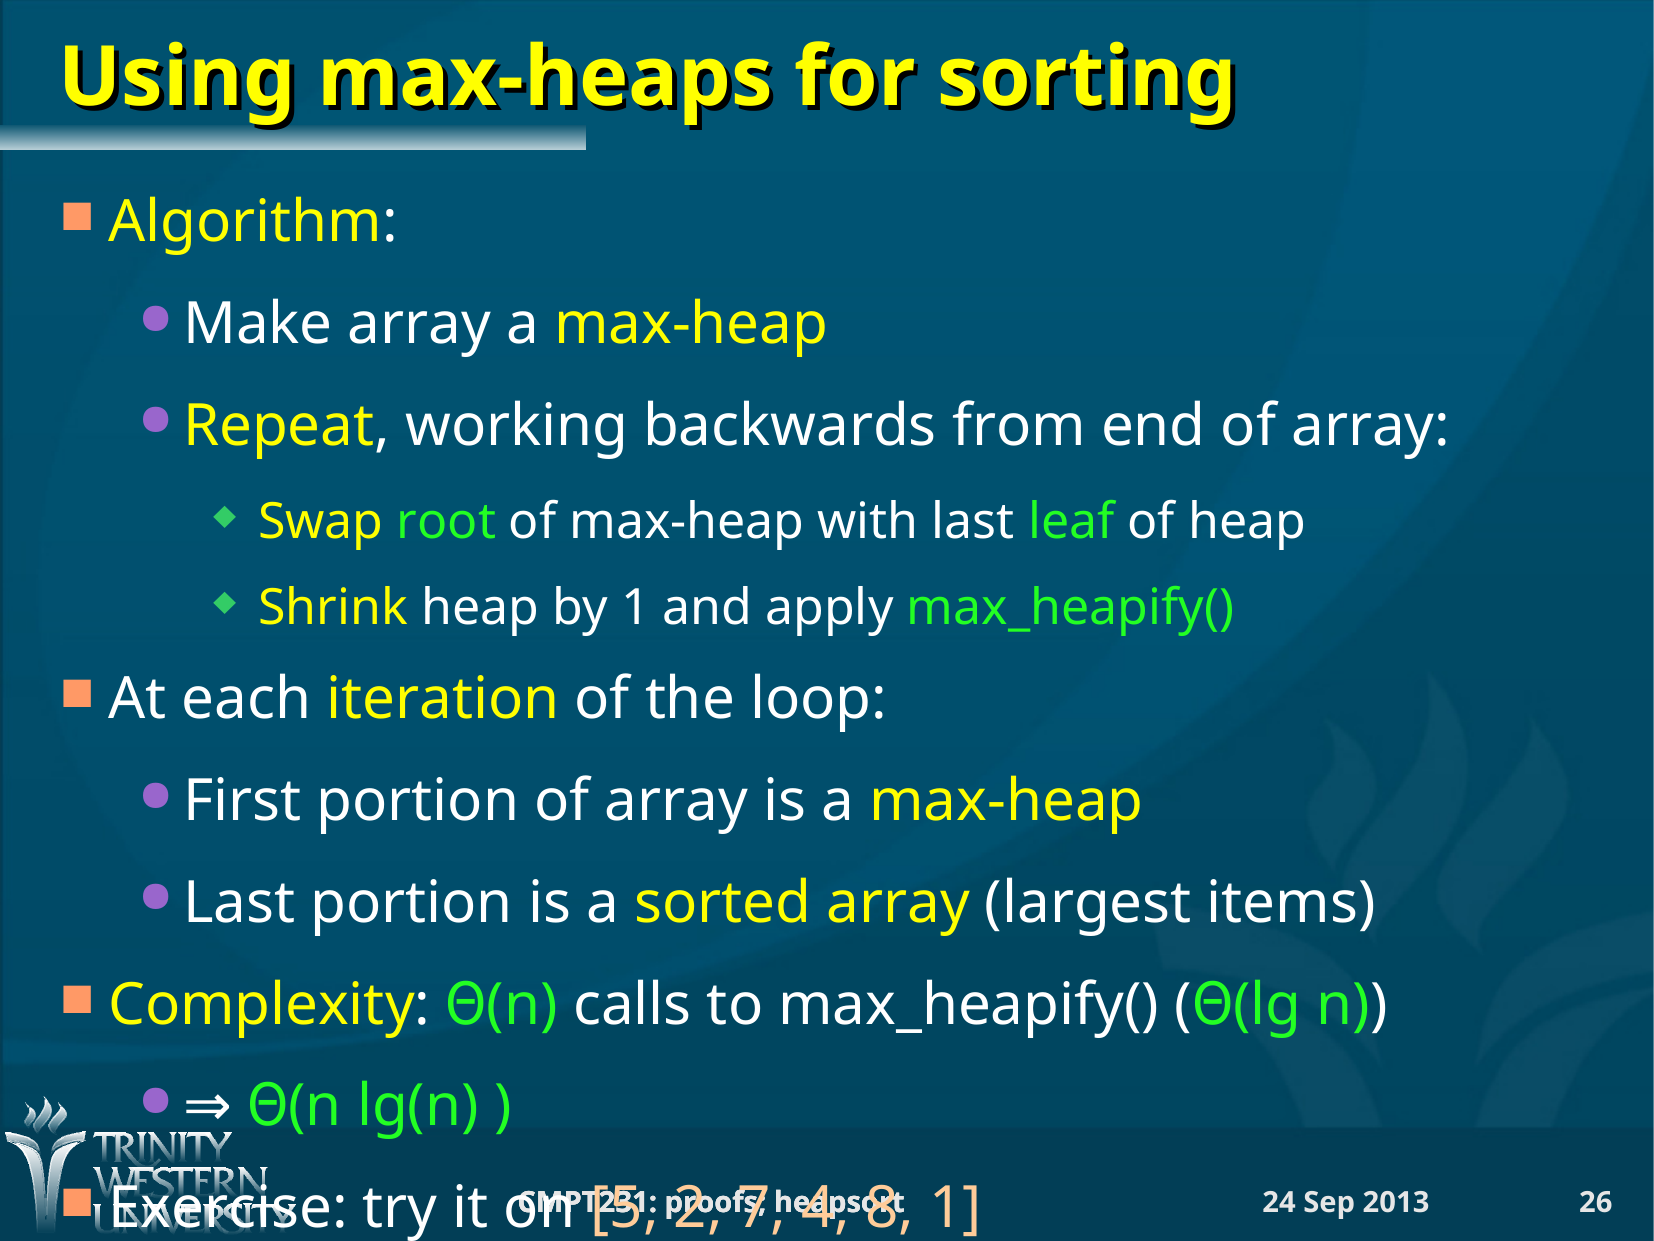

# Using max-heaps for sorting
Algorithm:
Make array a max-heap
Repeat, working backwards from end of array:
Swap root of max-heap with last leaf of heap
Shrink heap by 1 and apply max_heapify()
At each iteration of the loop:
First portion of array is a max-heap
Last portion is a sorted array (largest items)
Complexity: Θ(n) calls to max_heapify() (Θ(lg n))
⇒ Θ(n lg(n) )
Exercise: try it on [5, 2, 7, 4, 8, 1]
CMPT231: proofs; heapsort
24 Sep 2013
26